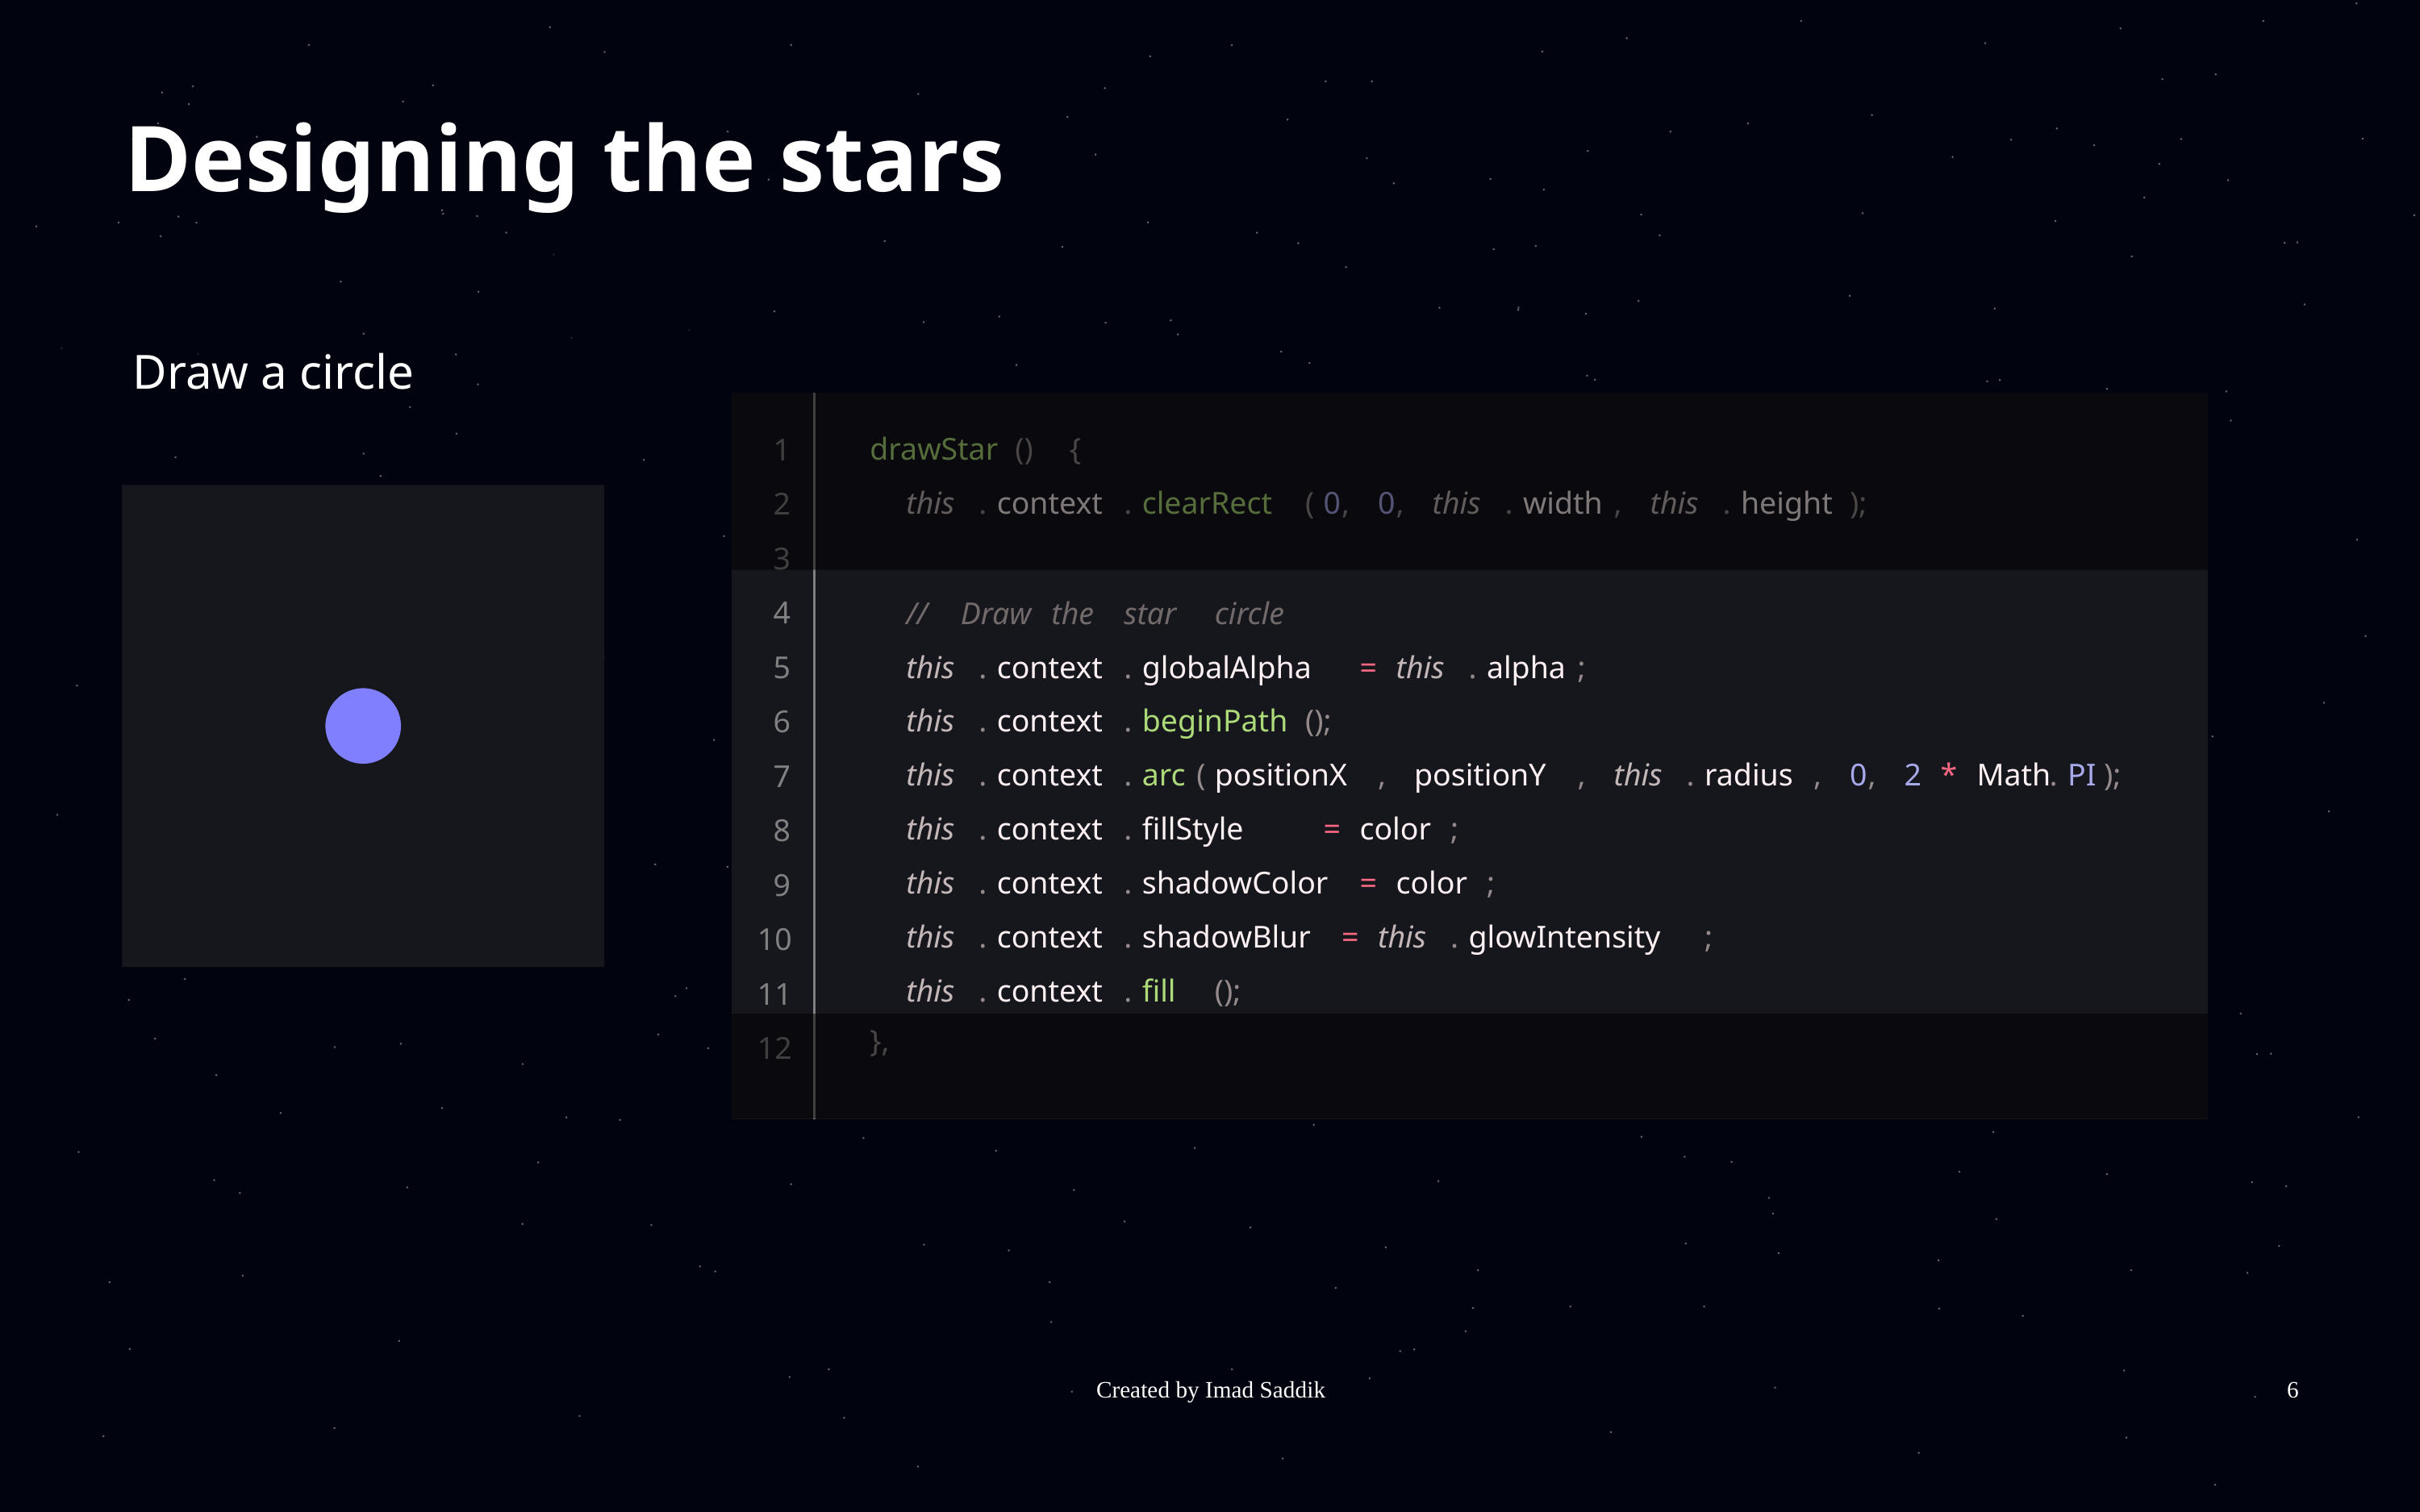

Designing the stars
Draw a circle
Created by Imad Saddik
6